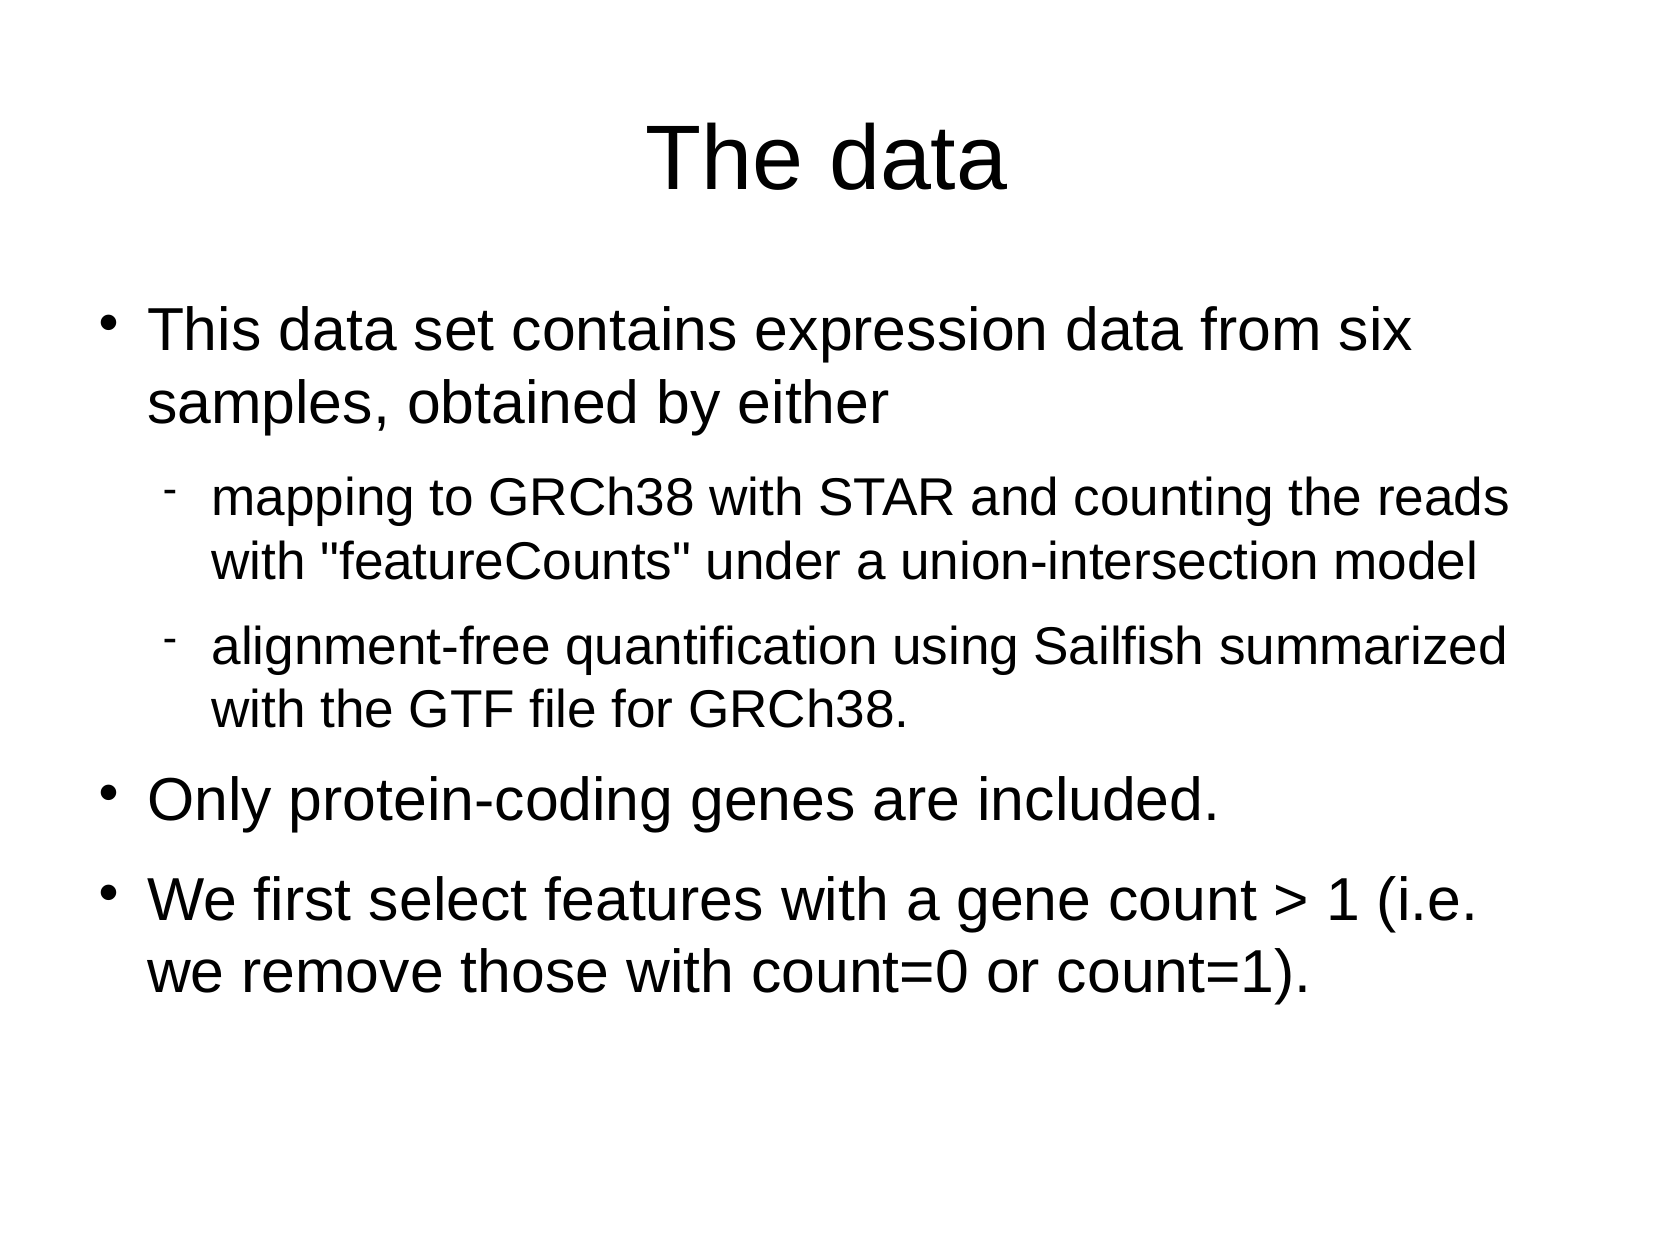

The data
This data set contains expression data from six samples, obtained by either
mapping to GRCh38 with STAR and counting the reads with "featureCounts" under a union-intersection model
alignment-free quantification using Sailfish summarized with the GTF file for GRCh38.
Only protein-coding genes are included.
We first select features with a gene count > 1 (i.e. we remove those with count=0 or count=1).